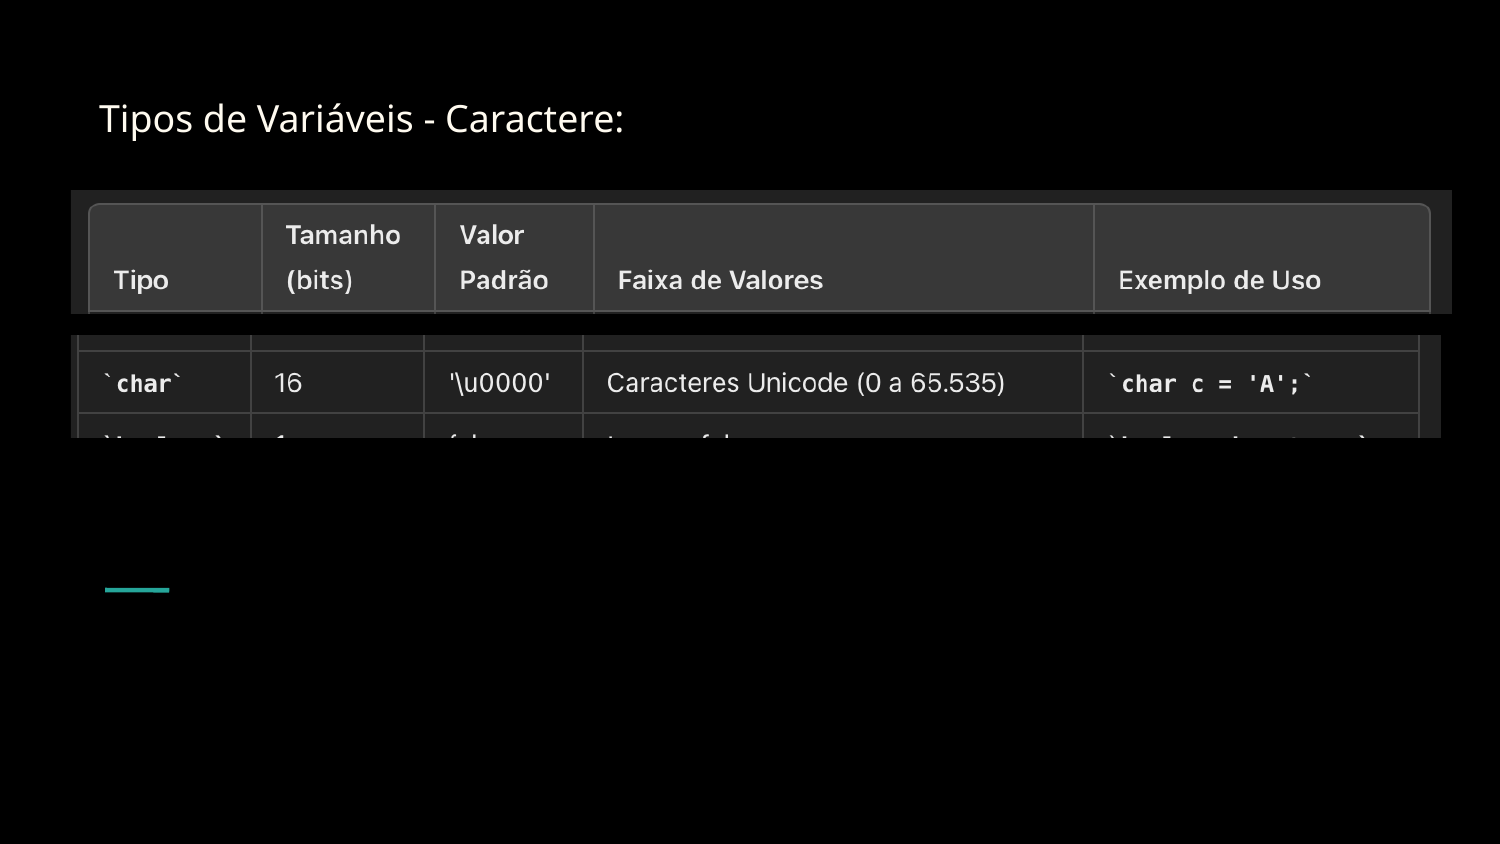

# Tipos de Variáveis - Caractere:
char: Armazena um único caractere Unicode. Usa aspas simples (') para definir o valor.